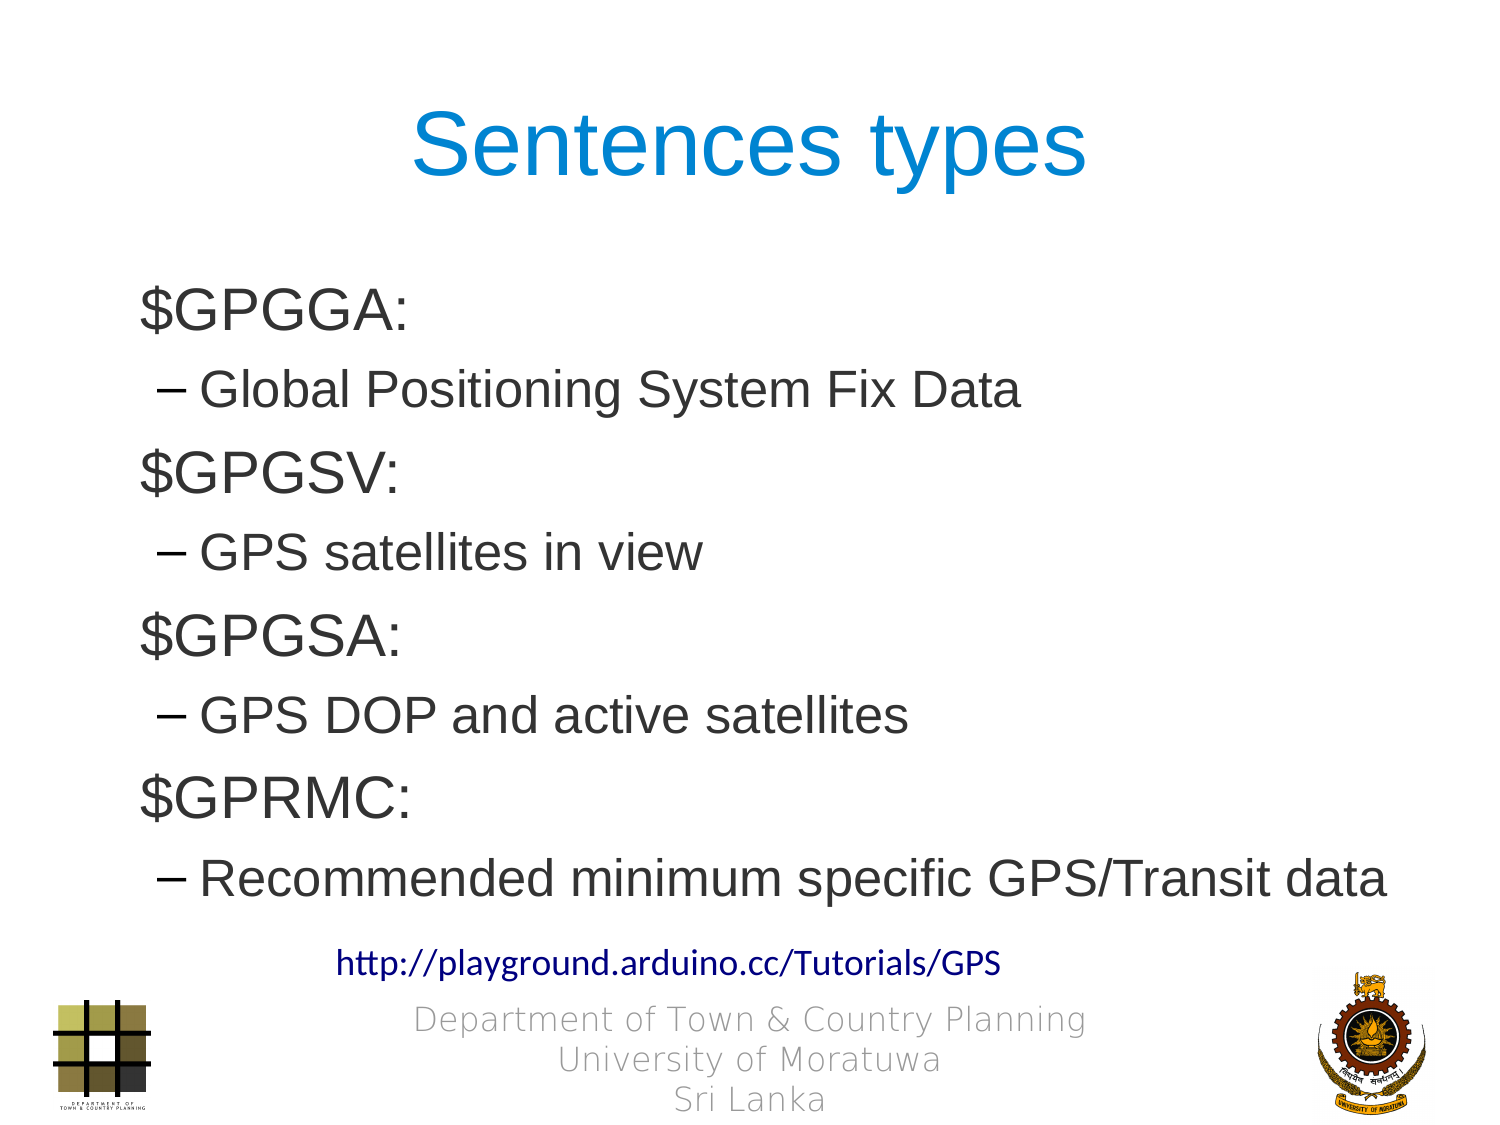

# Sentences types
$GPGGA:
Global Positioning System Fix Data
$GPGSV:
GPS satellites in view
$GPGSA:
GPS DOP and active satellites
$GPRMC:
Recommended minimum specific GPS/Transit data
http://playground.arduino.cc/Tutorials/GPS